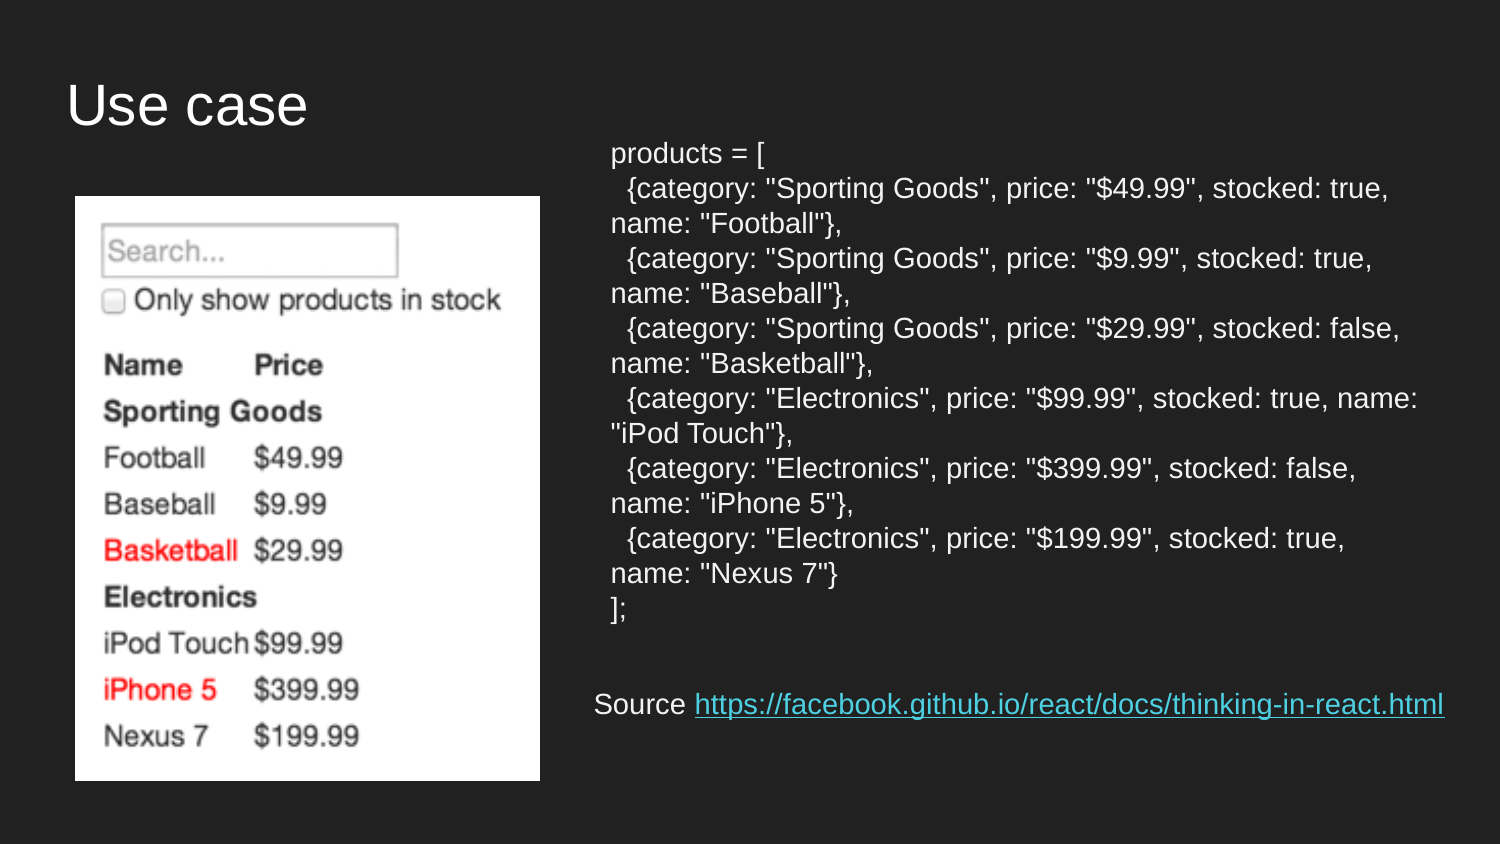

# Use case
products = [
 {category: "Sporting Goods", price: "$49.99", stocked: true, name: "Football"},
 {category: "Sporting Goods", price: "$9.99", stocked: true, name: "Baseball"},
 {category: "Sporting Goods", price: "$29.99", stocked: false, name: "Basketball"},
 {category: "Electronics", price: "$99.99", stocked: true, name: "iPod Touch"},
 {category: "Electronics", price: "$399.99", stocked: false, name: "iPhone 5"},
 {category: "Electronics", price: "$199.99", stocked: true, name: "Nexus 7"}
];
Source https://facebook.github.io/react/docs/thinking-in-react.html